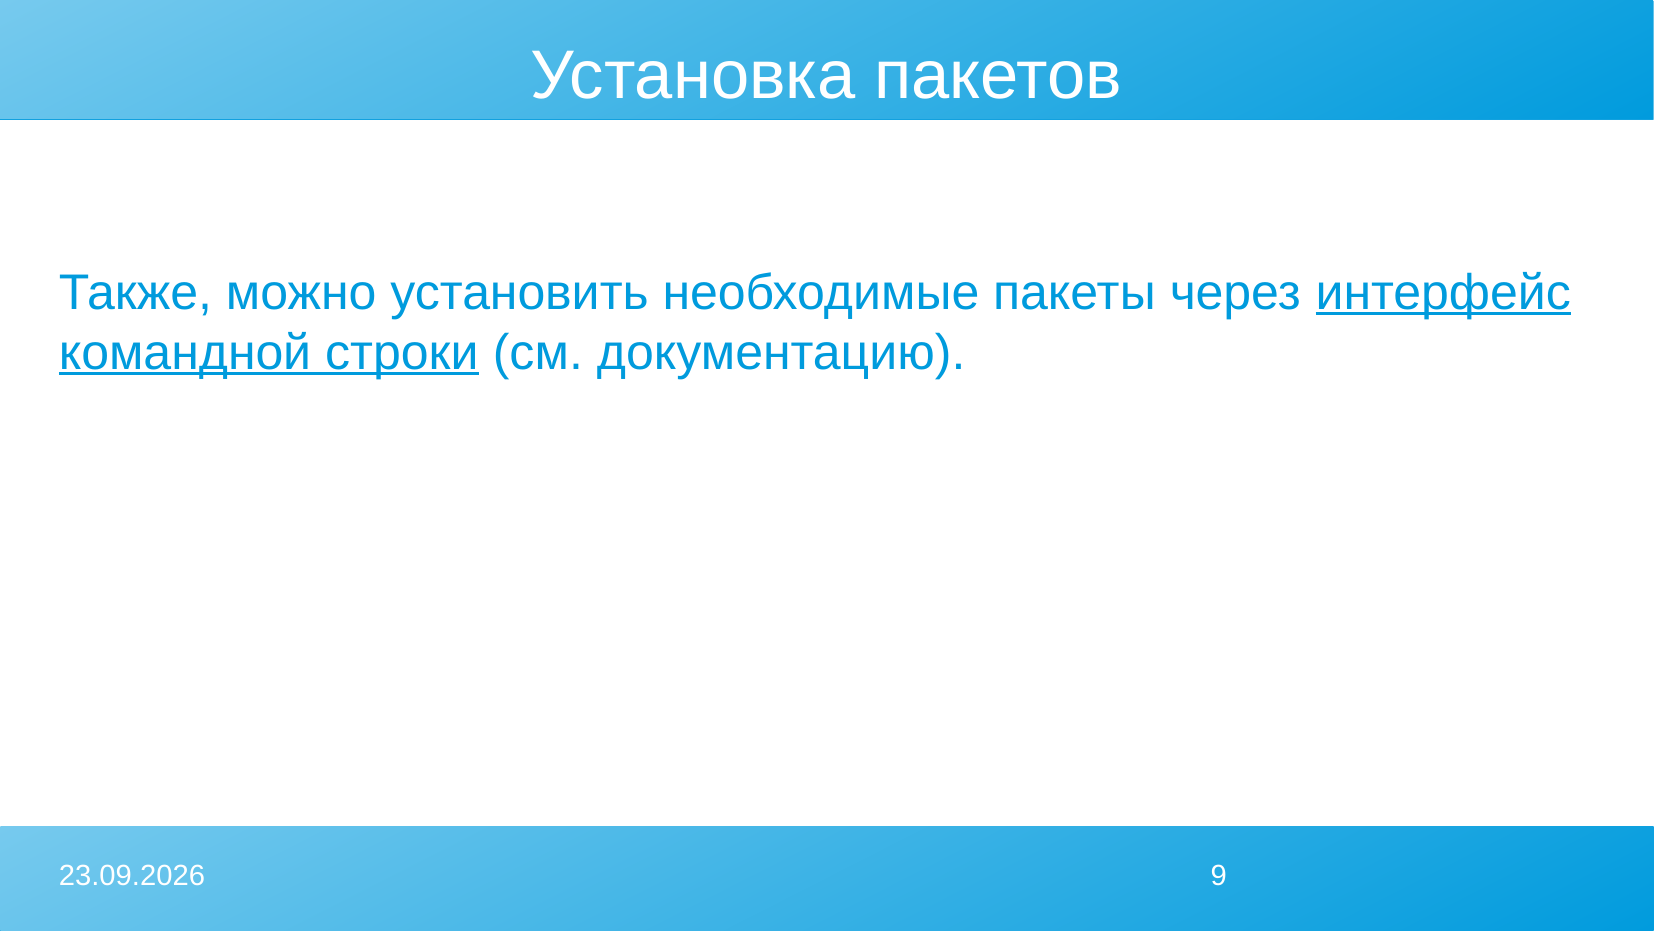

# Установка пакетов
Также, можно установить необходимые пакеты через интерфейс командной строки (см. документацию).